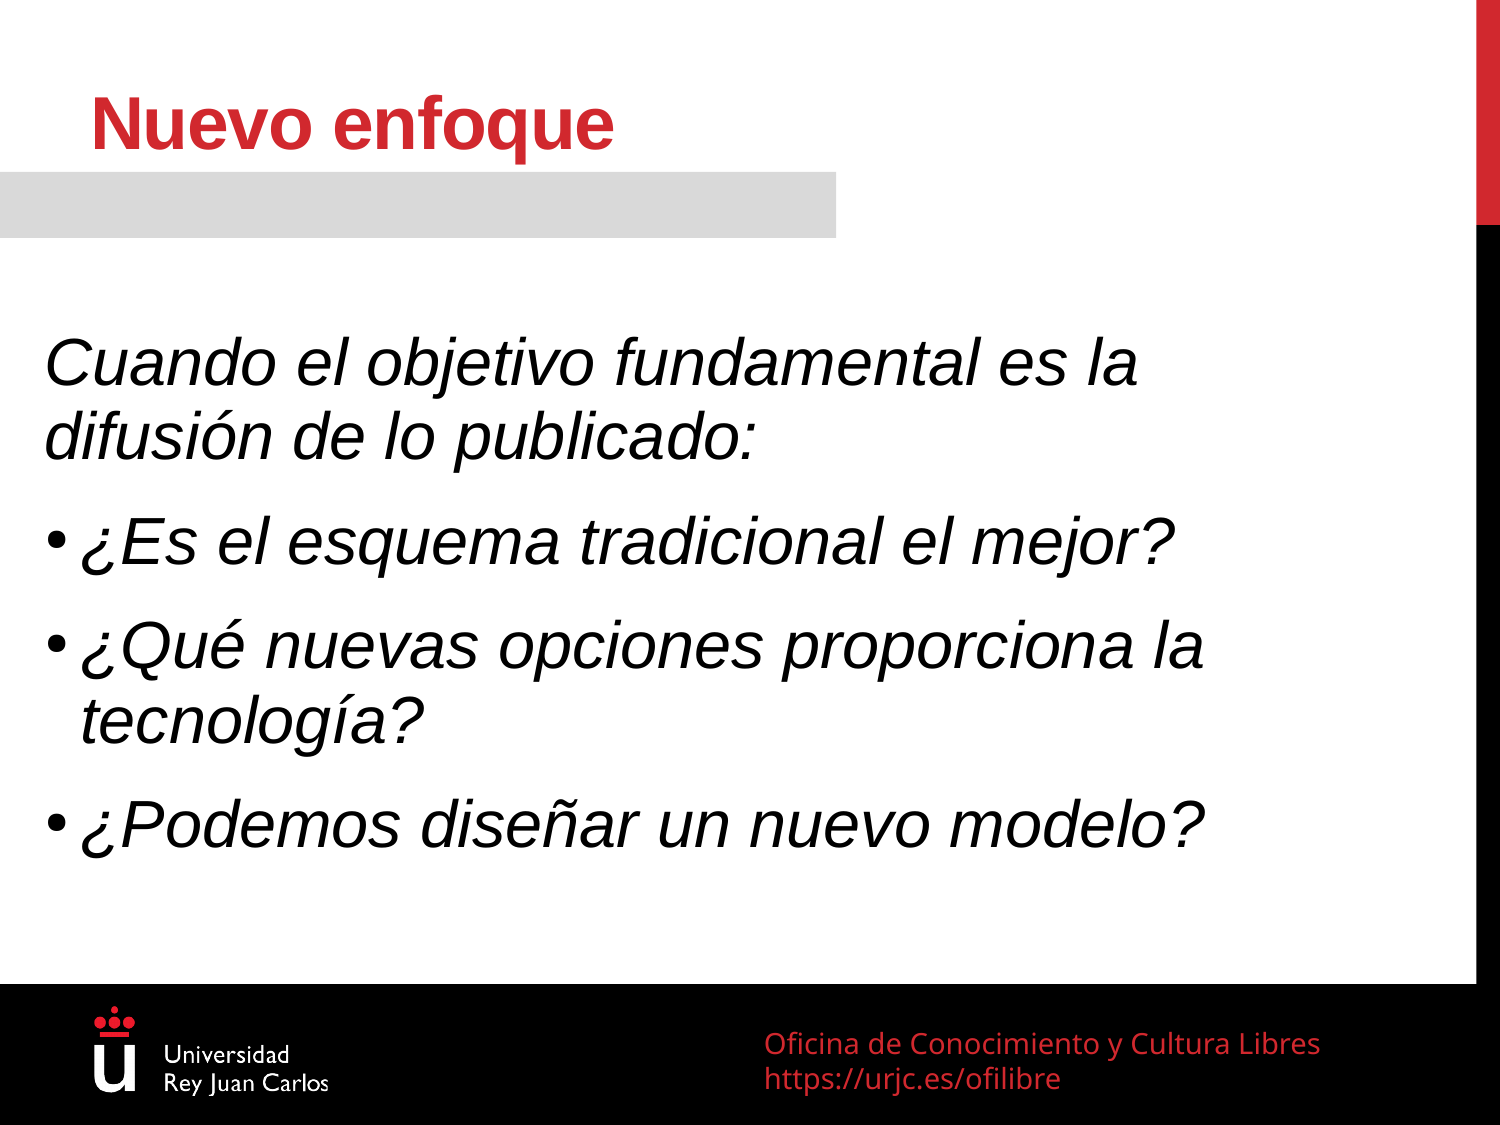

Nuevo enfoque
#
Cuando el objetivo fundamental es la difusión de lo publicado:
¿Es el esquema tradicional el mejor?
¿Qué nuevas opciones proporciona la tecnología?
¿Podemos diseñar un nuevo modelo?
Oficina de Conocimiento y Cultura Libres
https://urjc.es/ofilibre